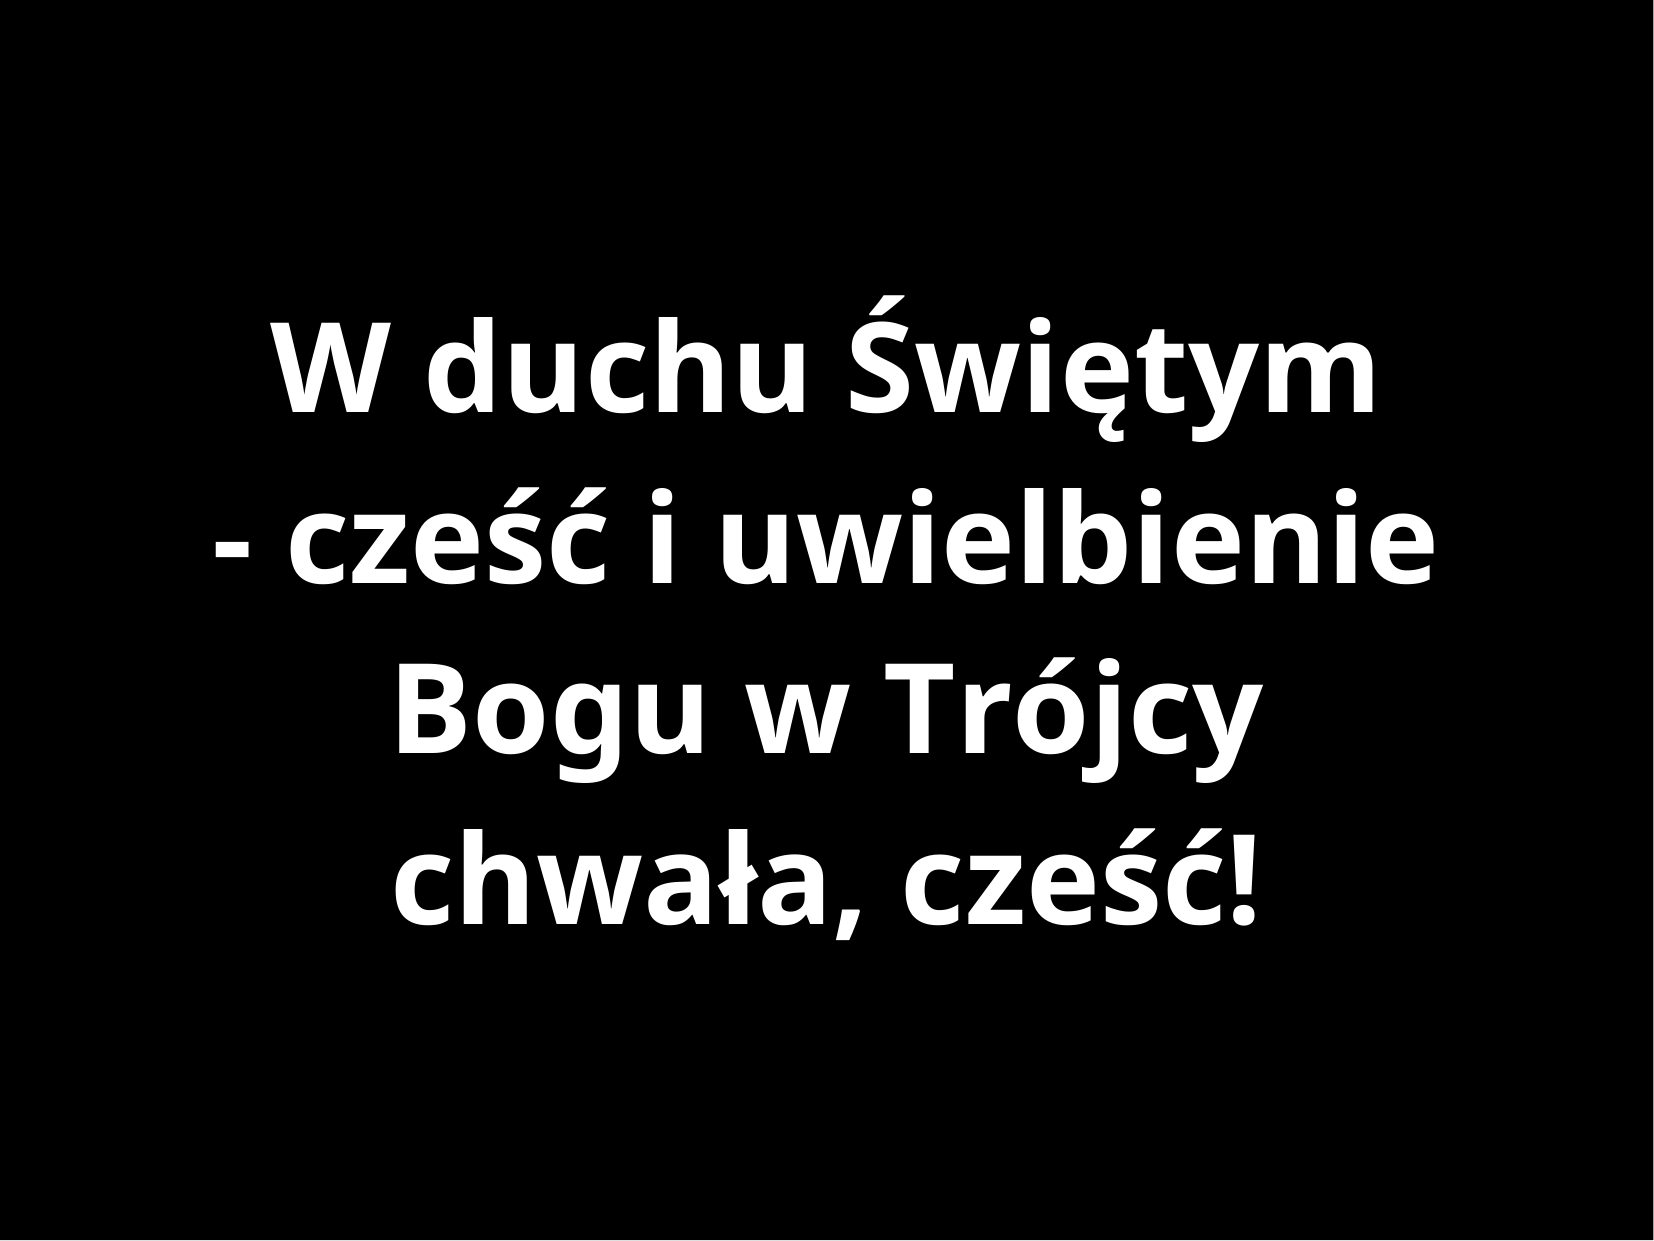

# W duchu Świętym - cześć i uwielbienie Bogu w Trójcy chwała, cześć!